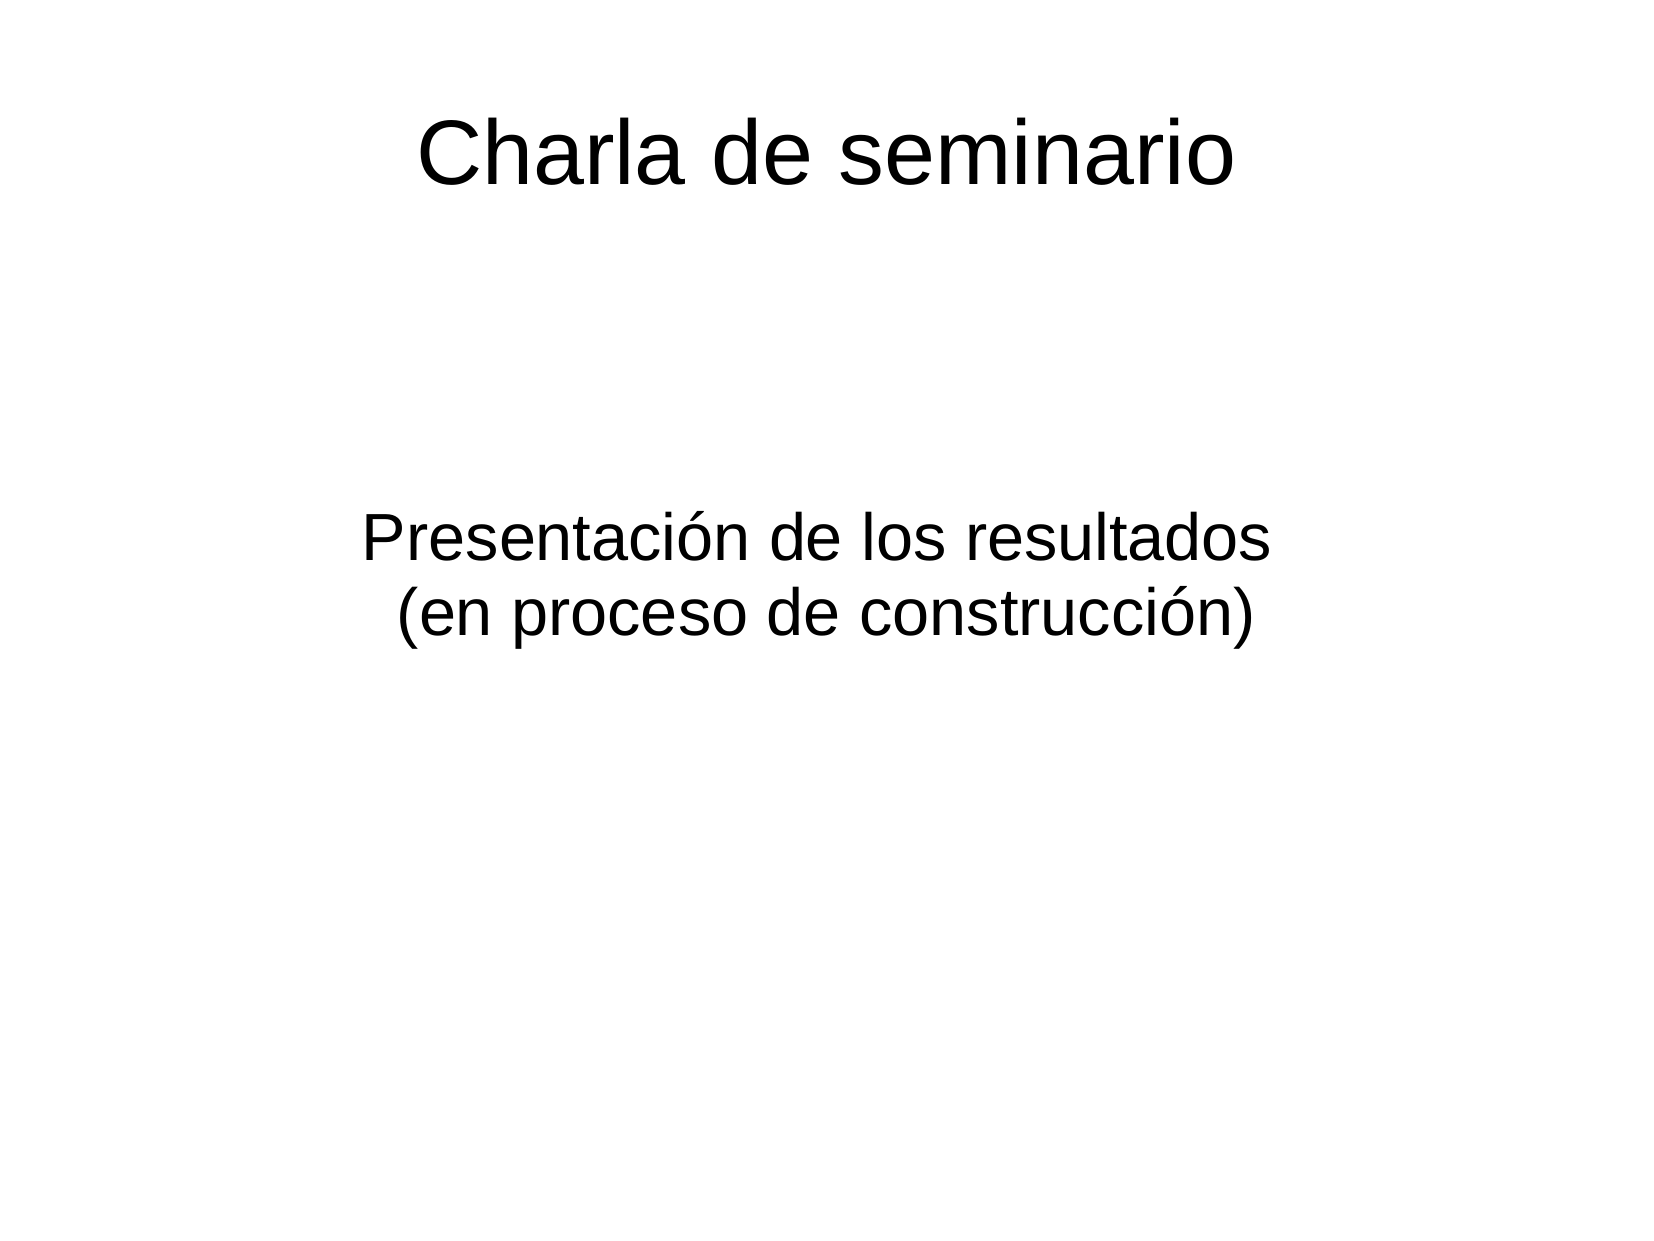

# Charla de seminario
Presentación de los resultados
(en proceso de construcción)